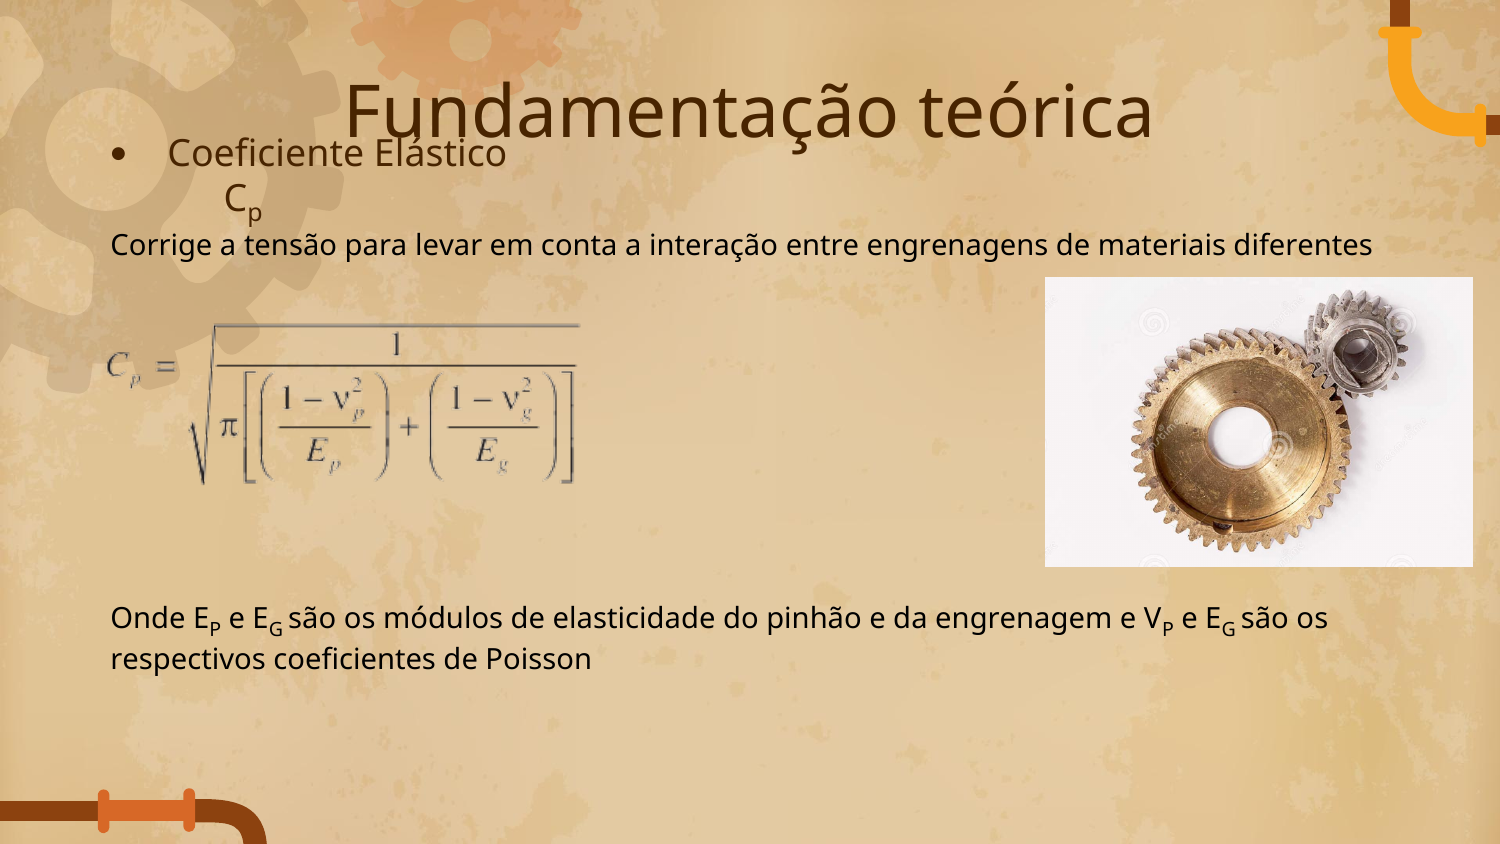

Fundamentação teórica
# Coeficiente Elástico Cp
Corrige a tensão para levar em conta a interação entre engrenagens de materiais diferentes
Onde EP e EG são os módulos de elasticidade do pinhão e da engrenagem e VP e EG são os respectivos coeficientes de Poisson